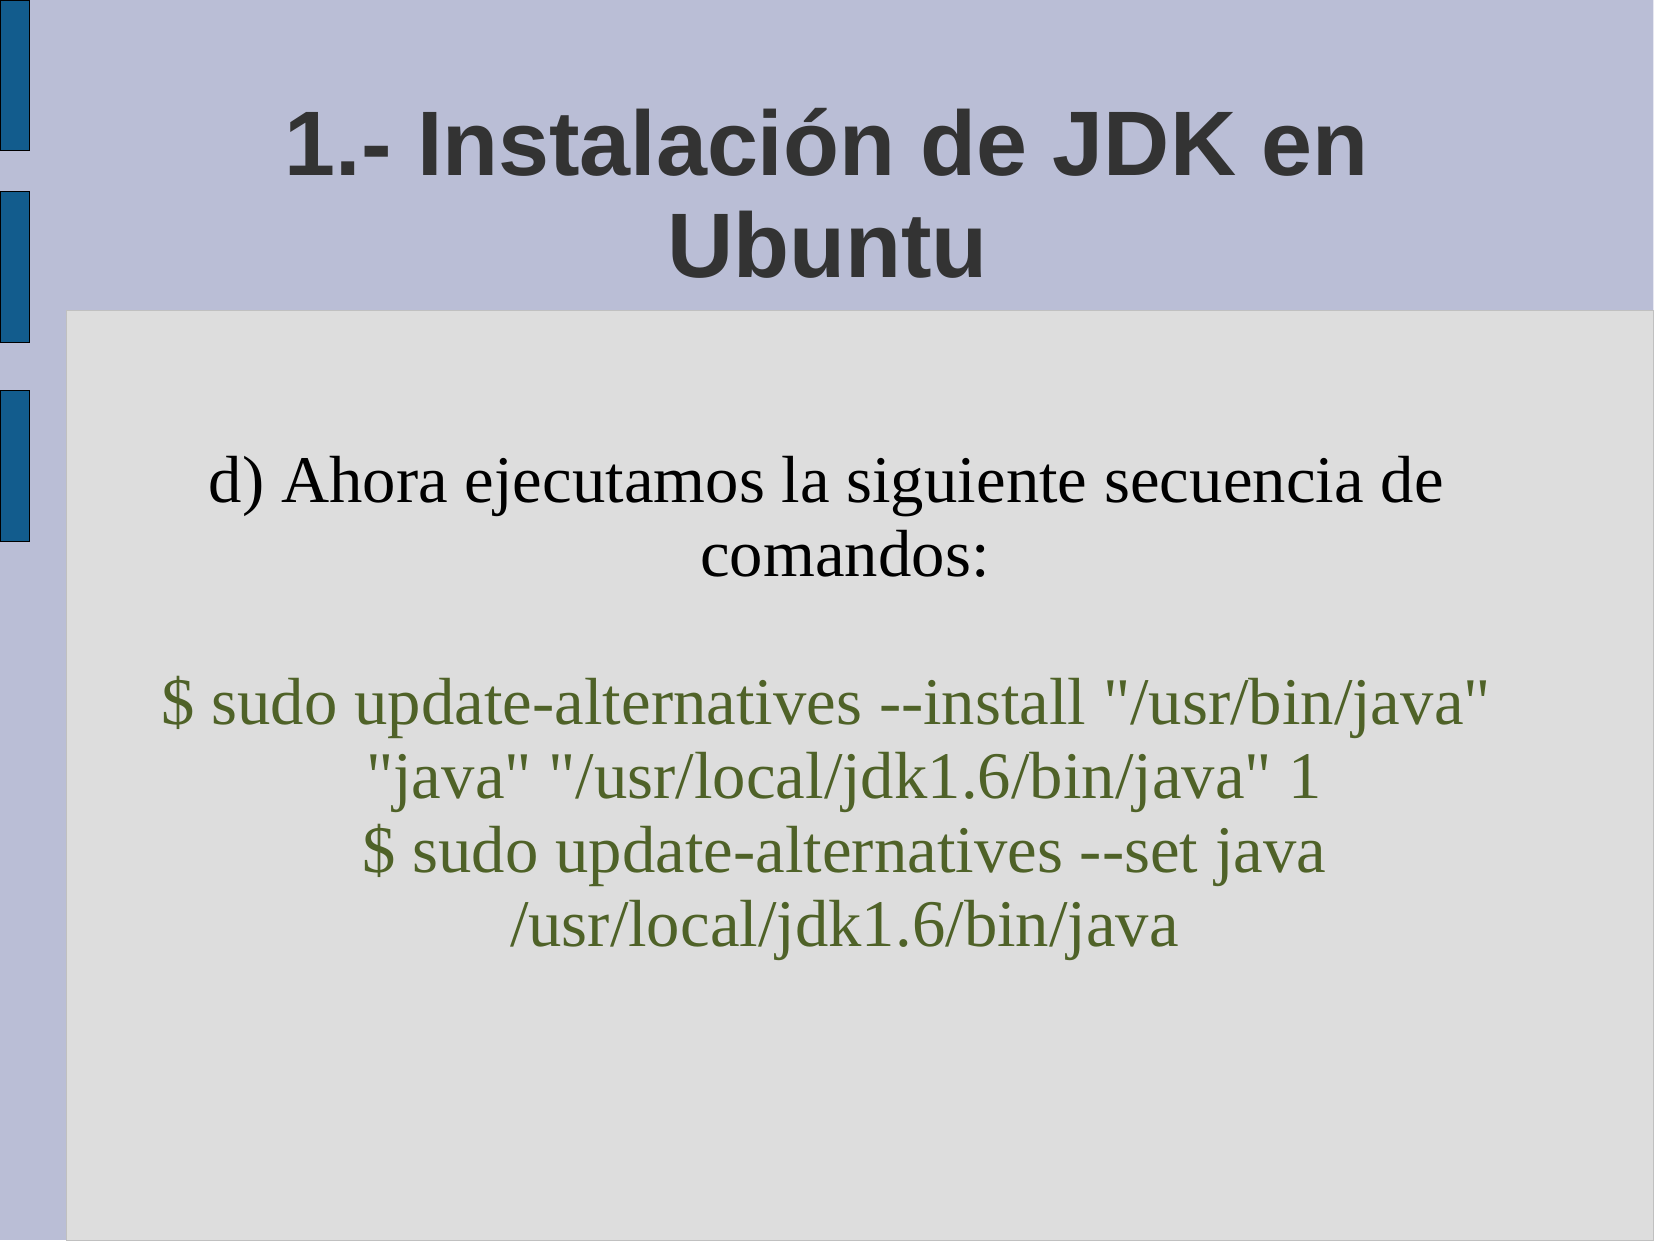

# 1.- Instalación de JDK en Ubuntu
d) Ahora ejecutamos la siguiente secuencia de comandos:
$ sudo update-alternatives --install "/usr/bin/java" "java" "/usr/local/jdk1.6/bin/java" 1
$ sudo update-alternatives --set java /usr/local/jdk1.6/bin/java